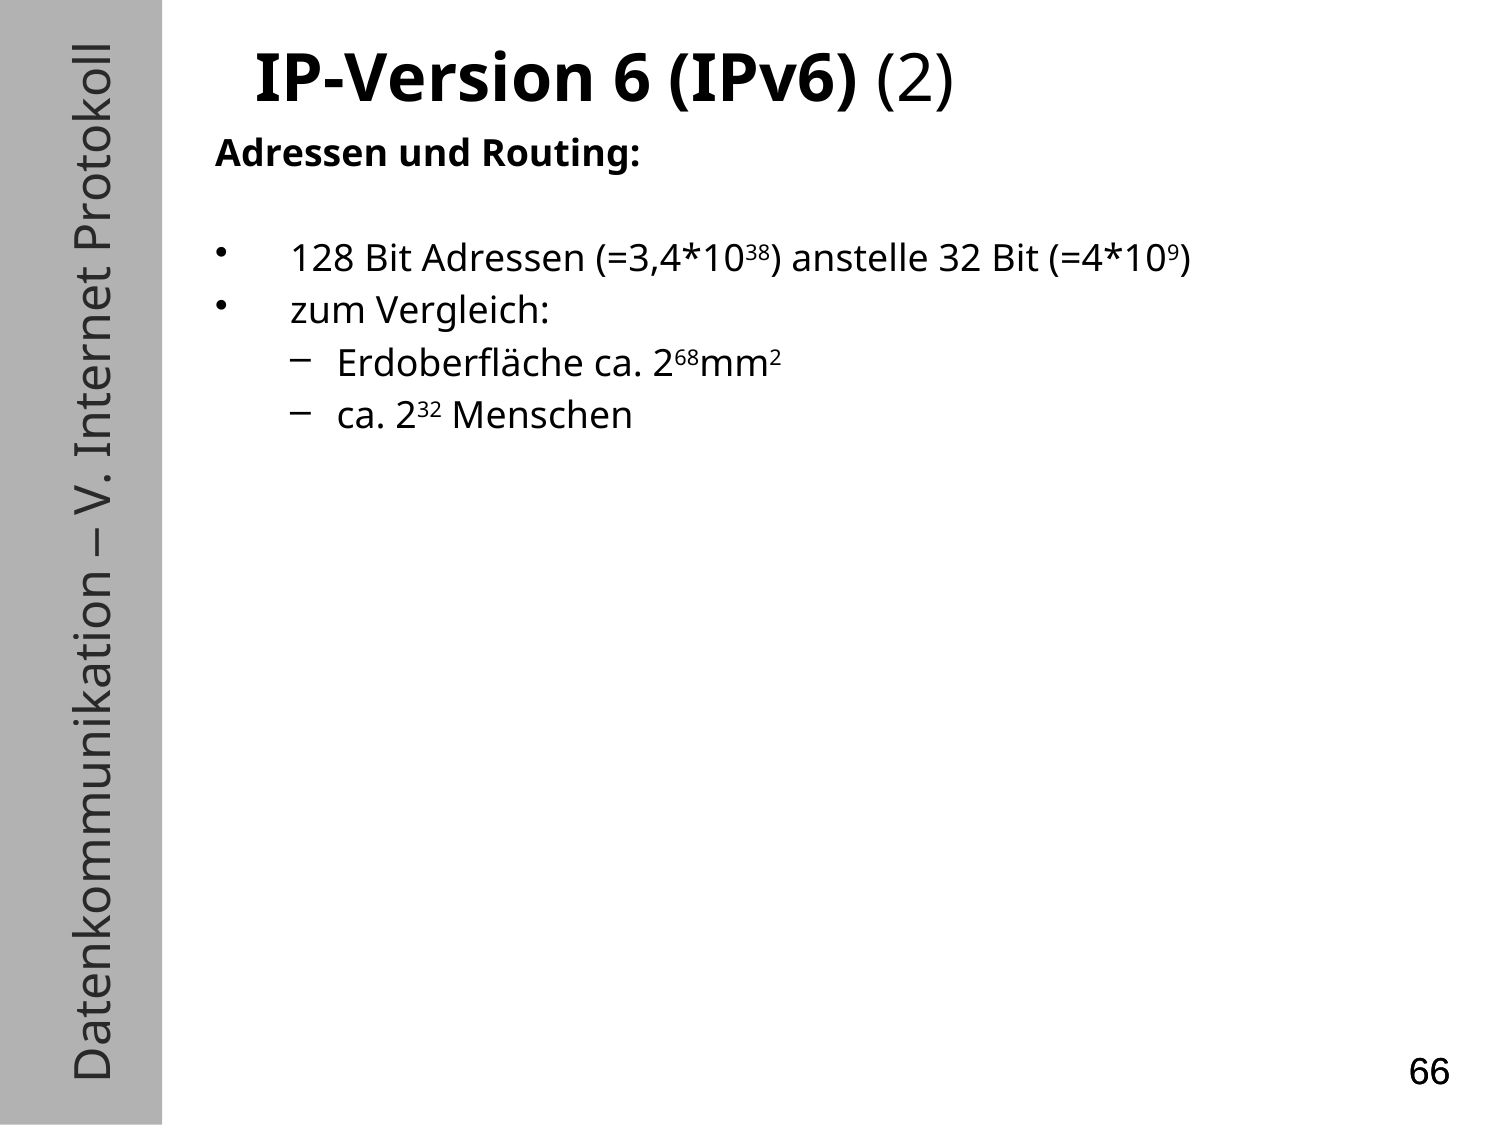

IP-Version 6 (IPv6) (2)
Adressen und Routing:
128 Bit Adressen (=3,4*1038) anstelle 32 Bit (=4*109)
zum Vergleich:
Erdoberfläche ca. 268mm2
ca. 232 Menschen
Datenkommunikation – V. Internet Protokoll